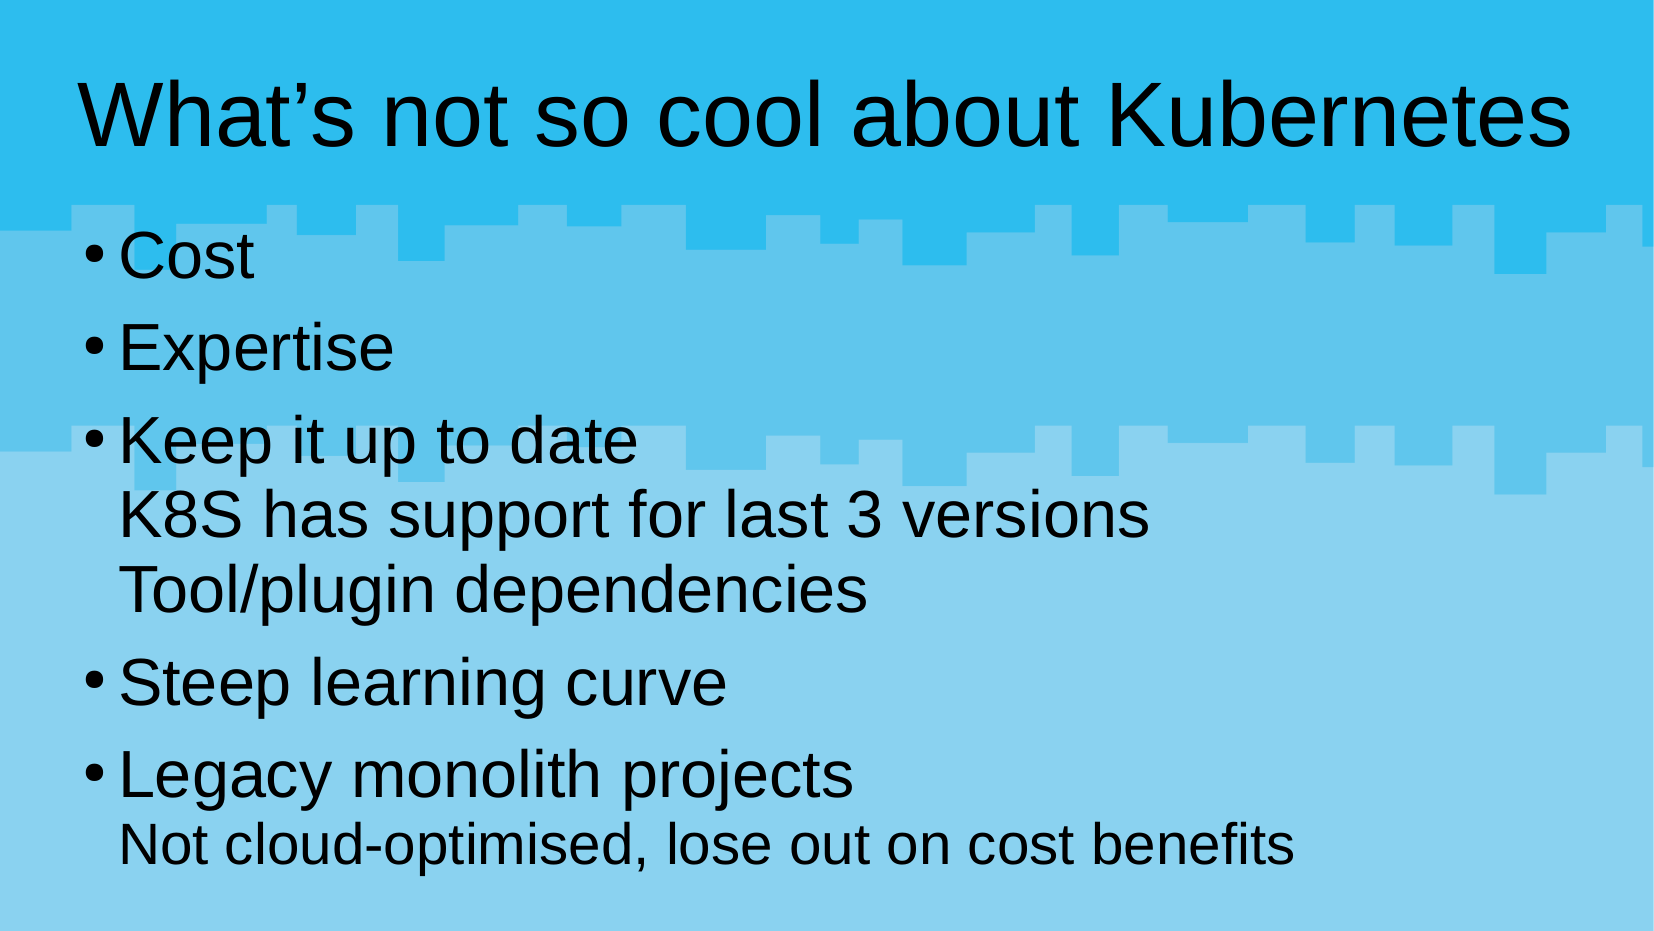

# What’s not so cool about Kubernetes
Cost
Expertise
Keep it up to date
K8S has support for last 3 versions
Tool/plugin dependencies
Steep learning curve
Legacy monolith projects
Not cloud-optimised, lose out on cost benefits